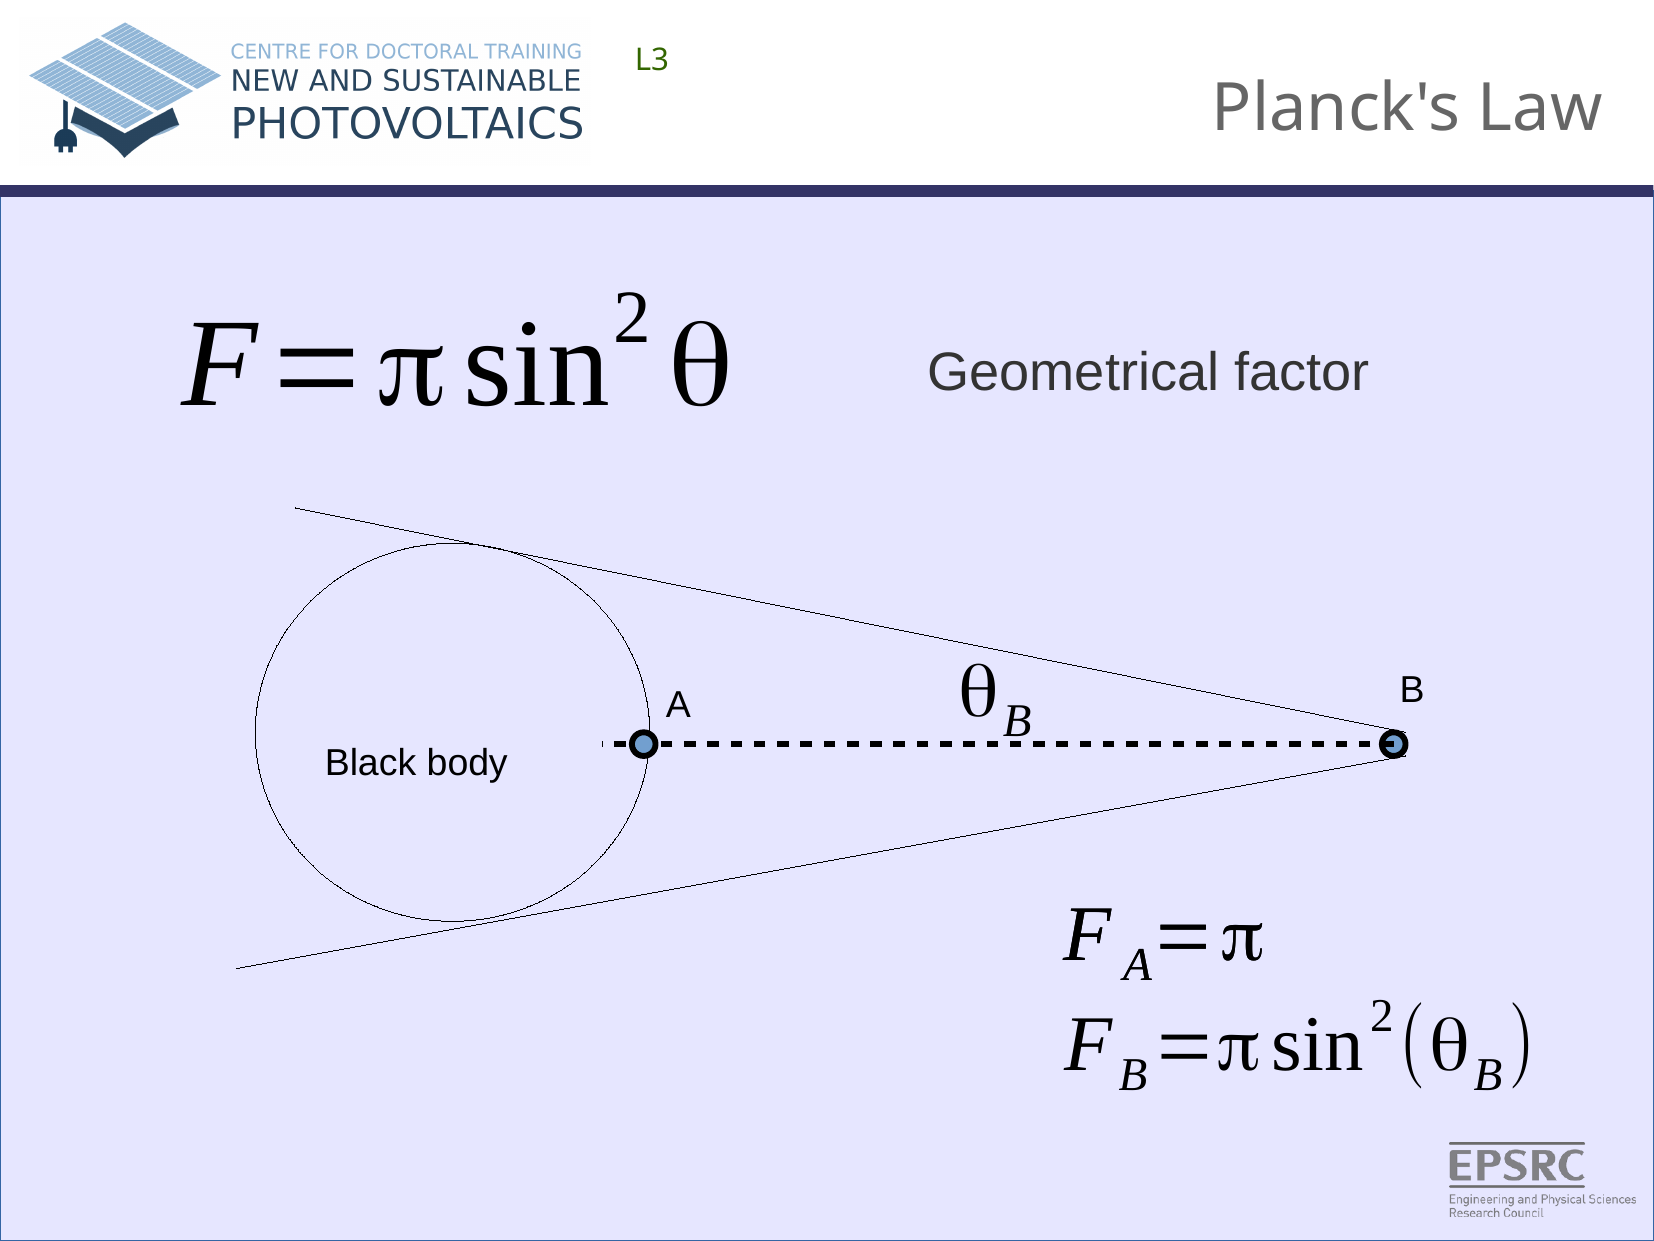

L3
Planck's Law
Geometrical factor
B
A
Black body